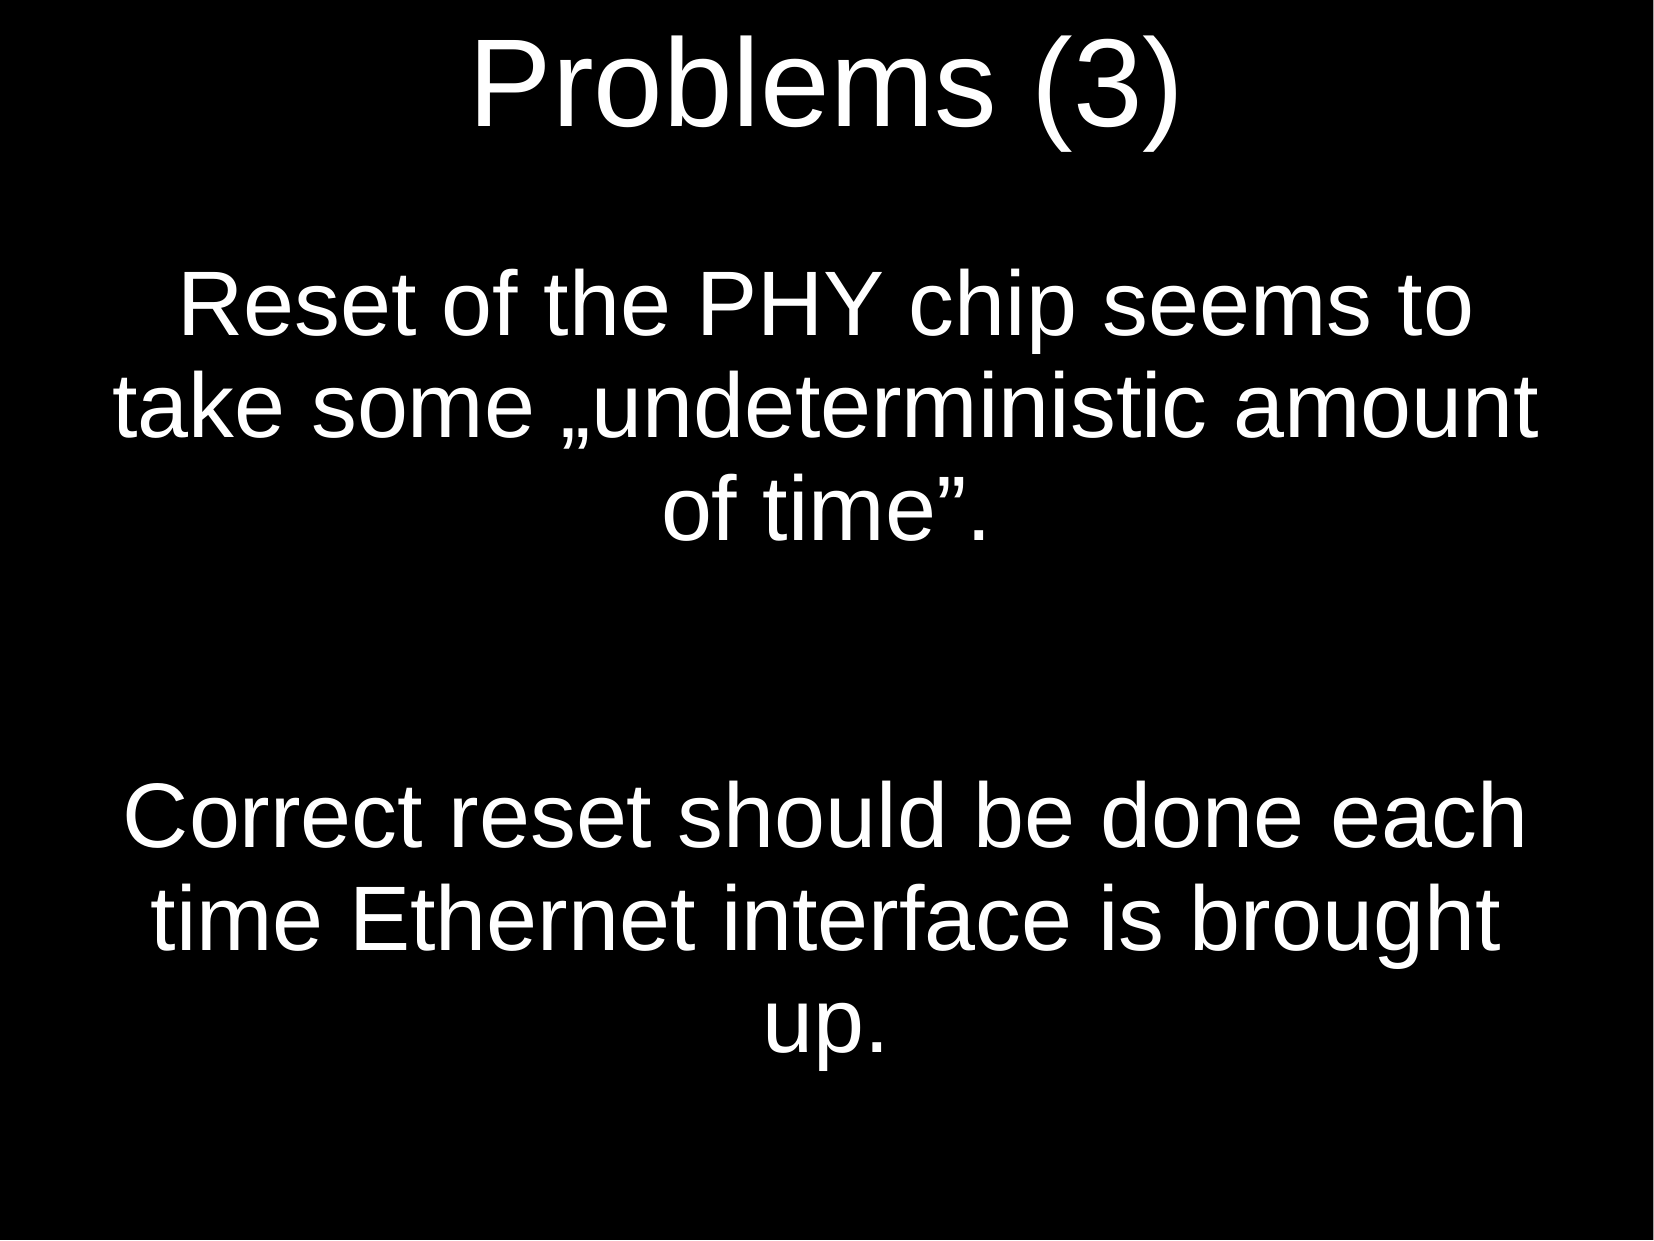

# Problems (3)
Reset of the PHY chip seems to take some „undeterministic amount of time”.
Correct reset should be done each time Ethernet interface is brought up.